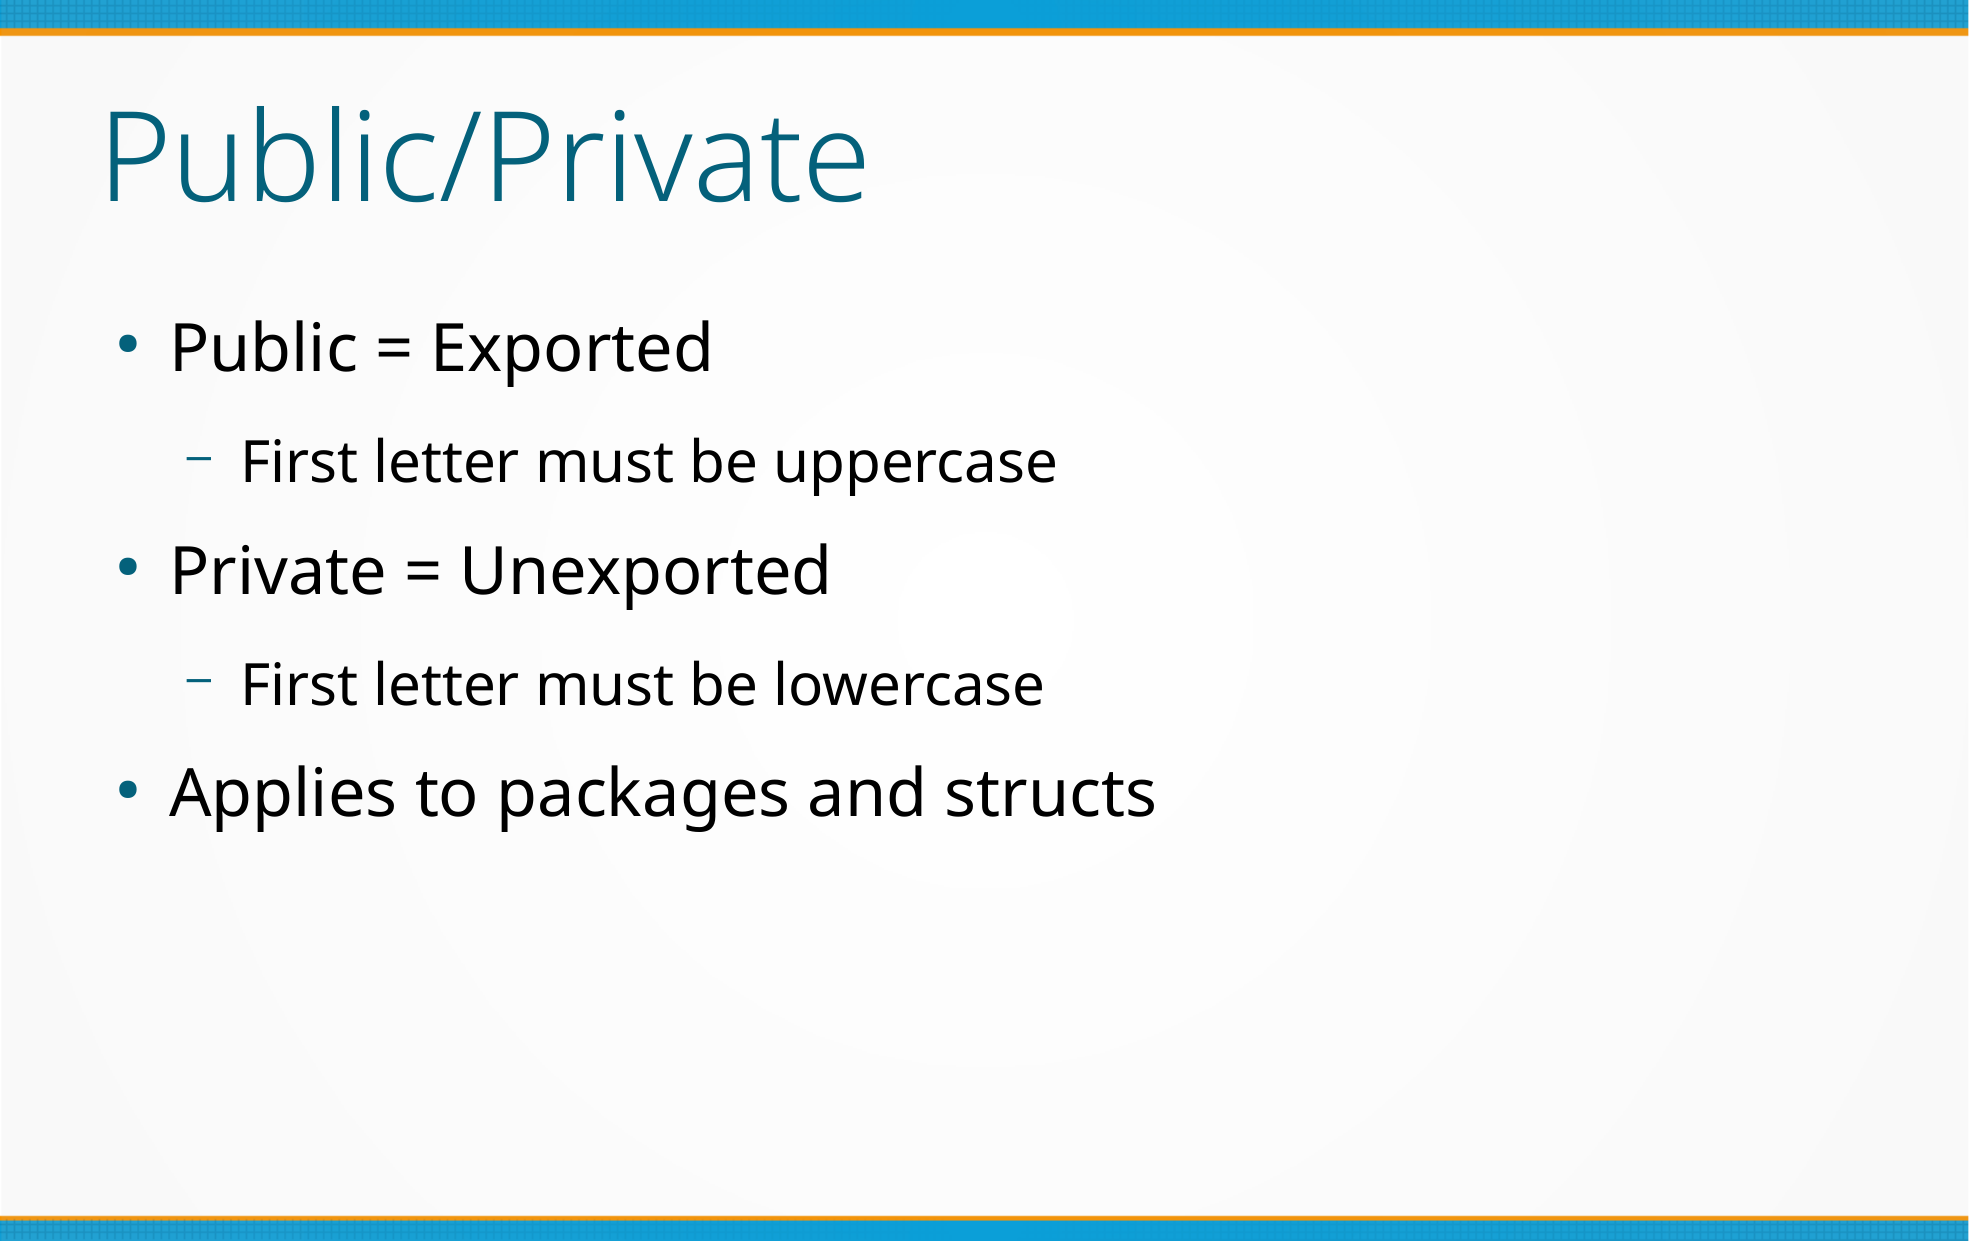

# Public/Private
Public = Exported
First letter must be uppercase
Private = Unexported
First letter must be lowercase
Applies to packages and structs